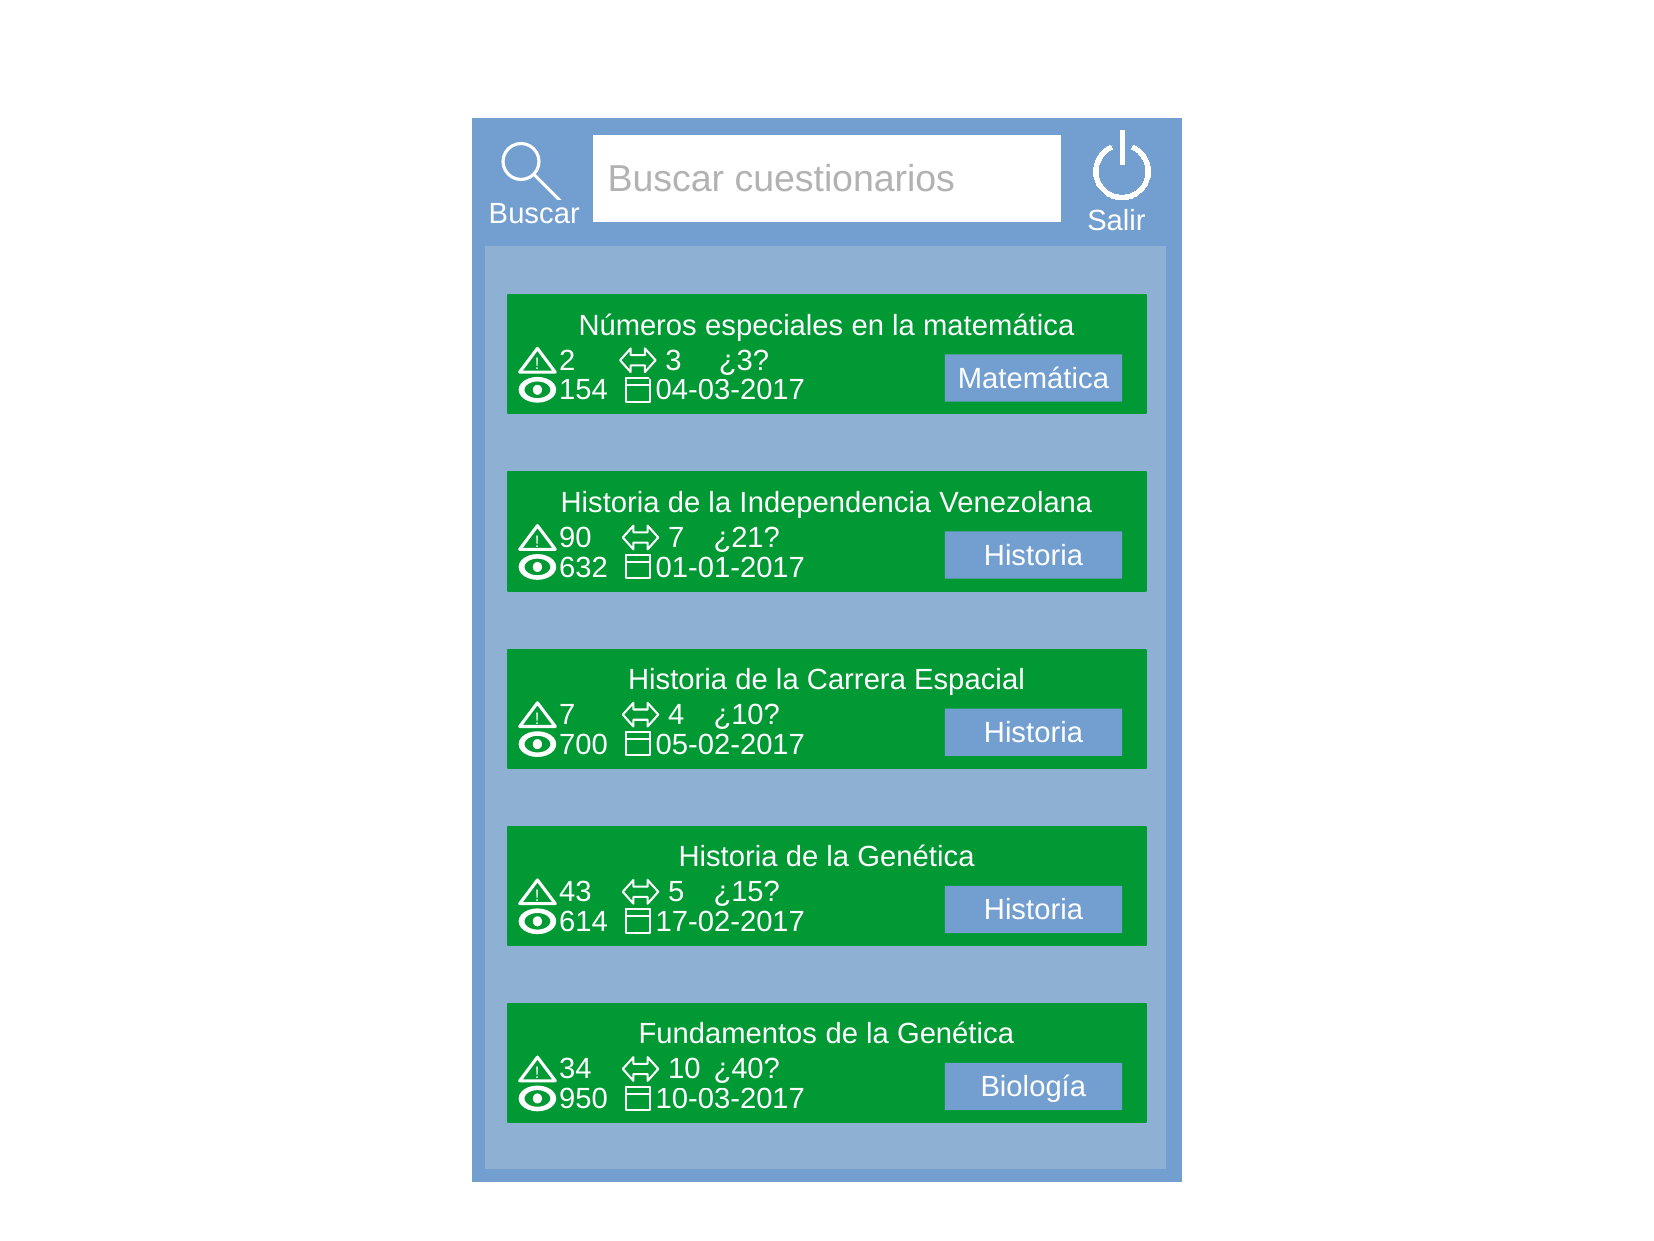

Buscar
Salir
Buscar cuestionarios
Números especiales en la matemática
2
3
¿3?
!
Matemática
154
04-03-2017
Historia de la Independencia Venezolana
90
7
¿21?
!
Historia
632
01-01-2017
Historia de la Carrera Espacial
7
4
¿10?
!
Historia
700
05-02-2017
Historia de la Genética
43
5
¿15?
!
Historia
614
17-02-2017
Fundamentos de la Genética
34
10
¿40?
!
Biología
950
10-03-2017